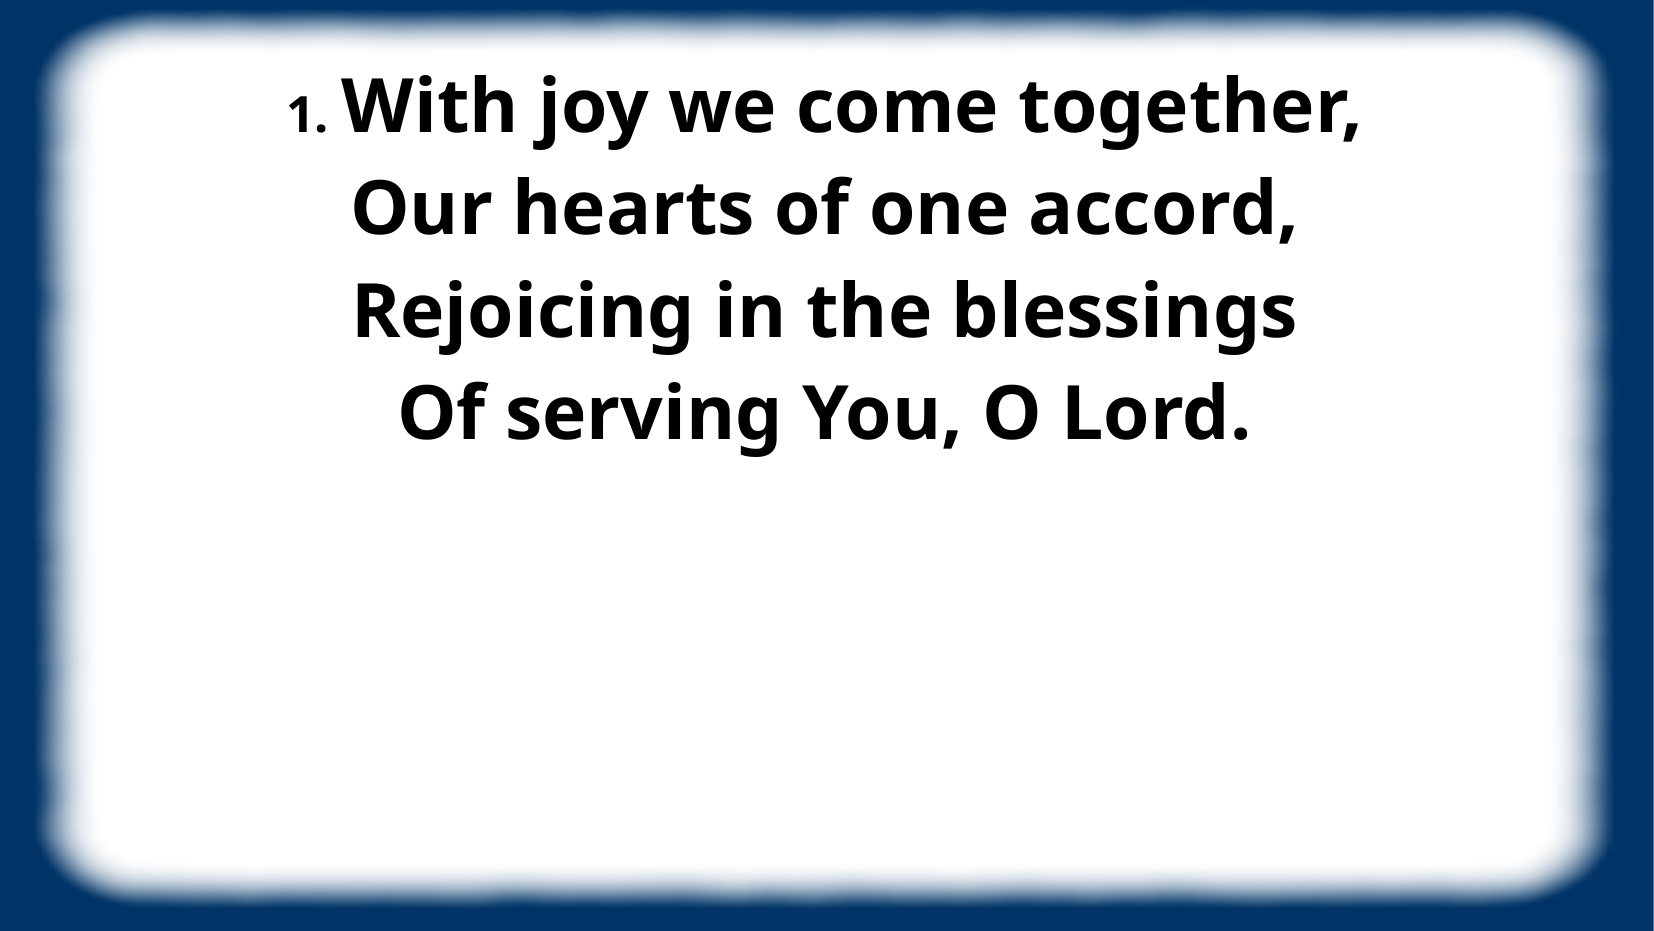

1. With joy we come together,
Our hearts of one accord,
Rejoicing in the blessings
Of serving You, O Lord.